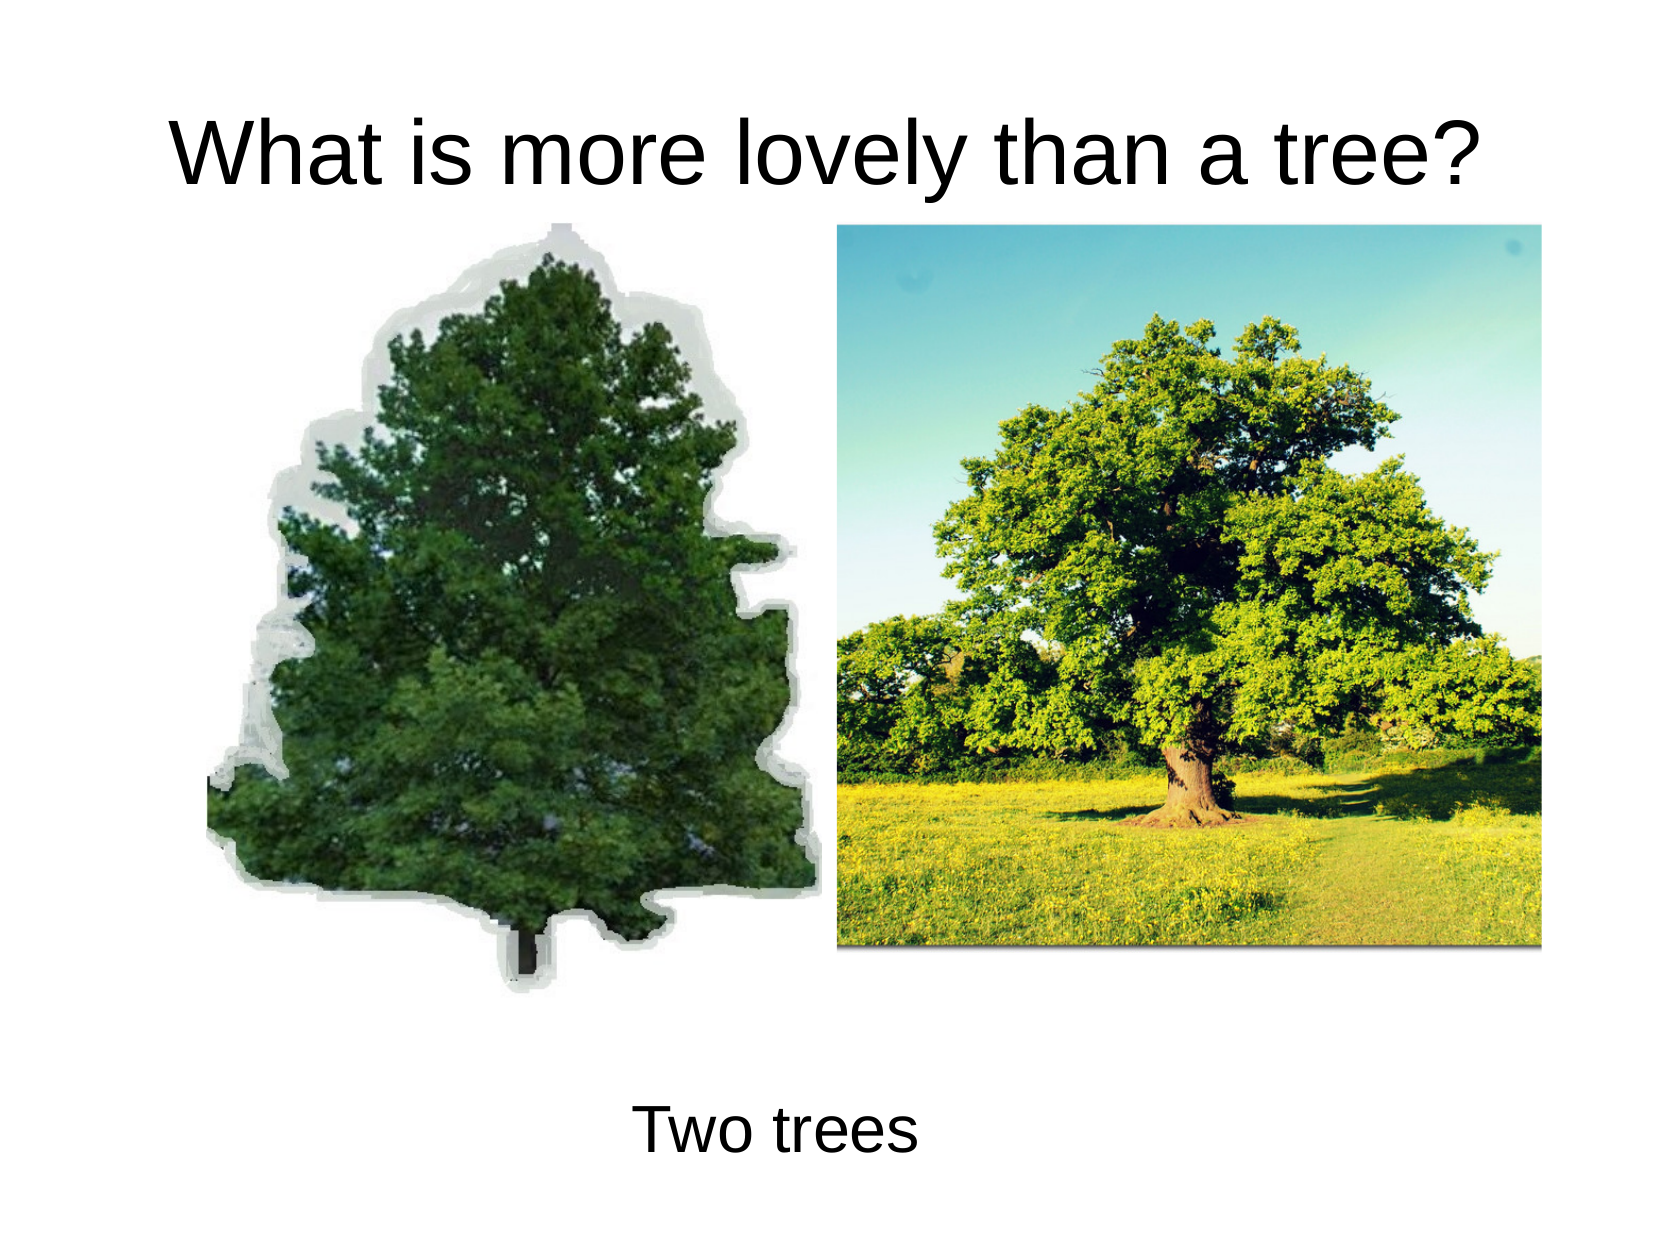

# What is more lovely than a tree?
 Two trees